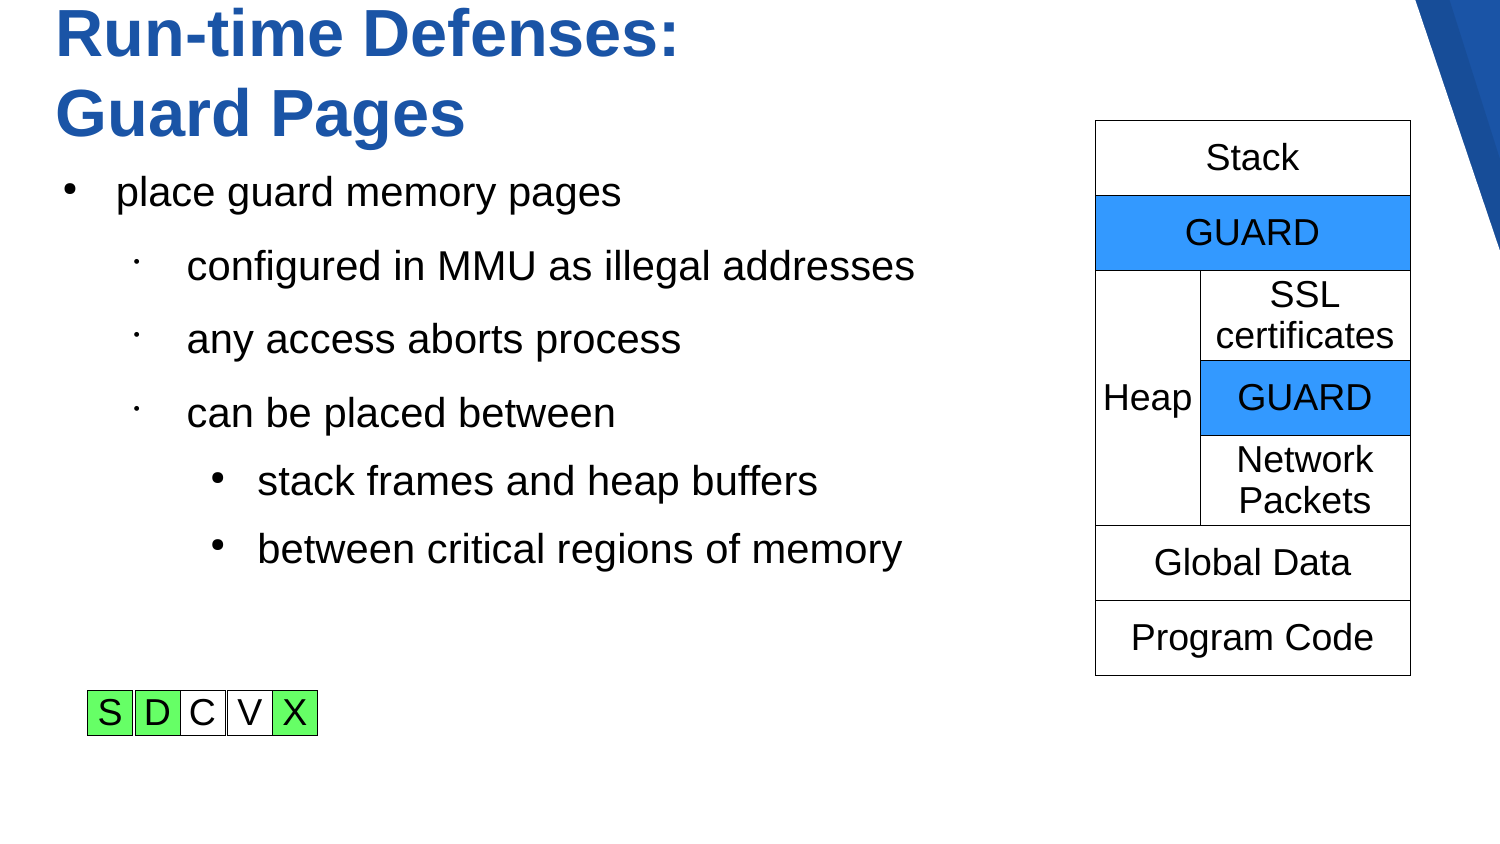

Run-time Defenses:
Guard Pages
Stack
# place guard memory pages
configured in MMU as illegal addresses
any access aborts process
can be placed between
stack frames and heap buffers
between critical regions of memory
GUARD
Heap
SSL
certificates
GUARD
Network
Packets
Global Data
Program Code
S
D
C
V
X